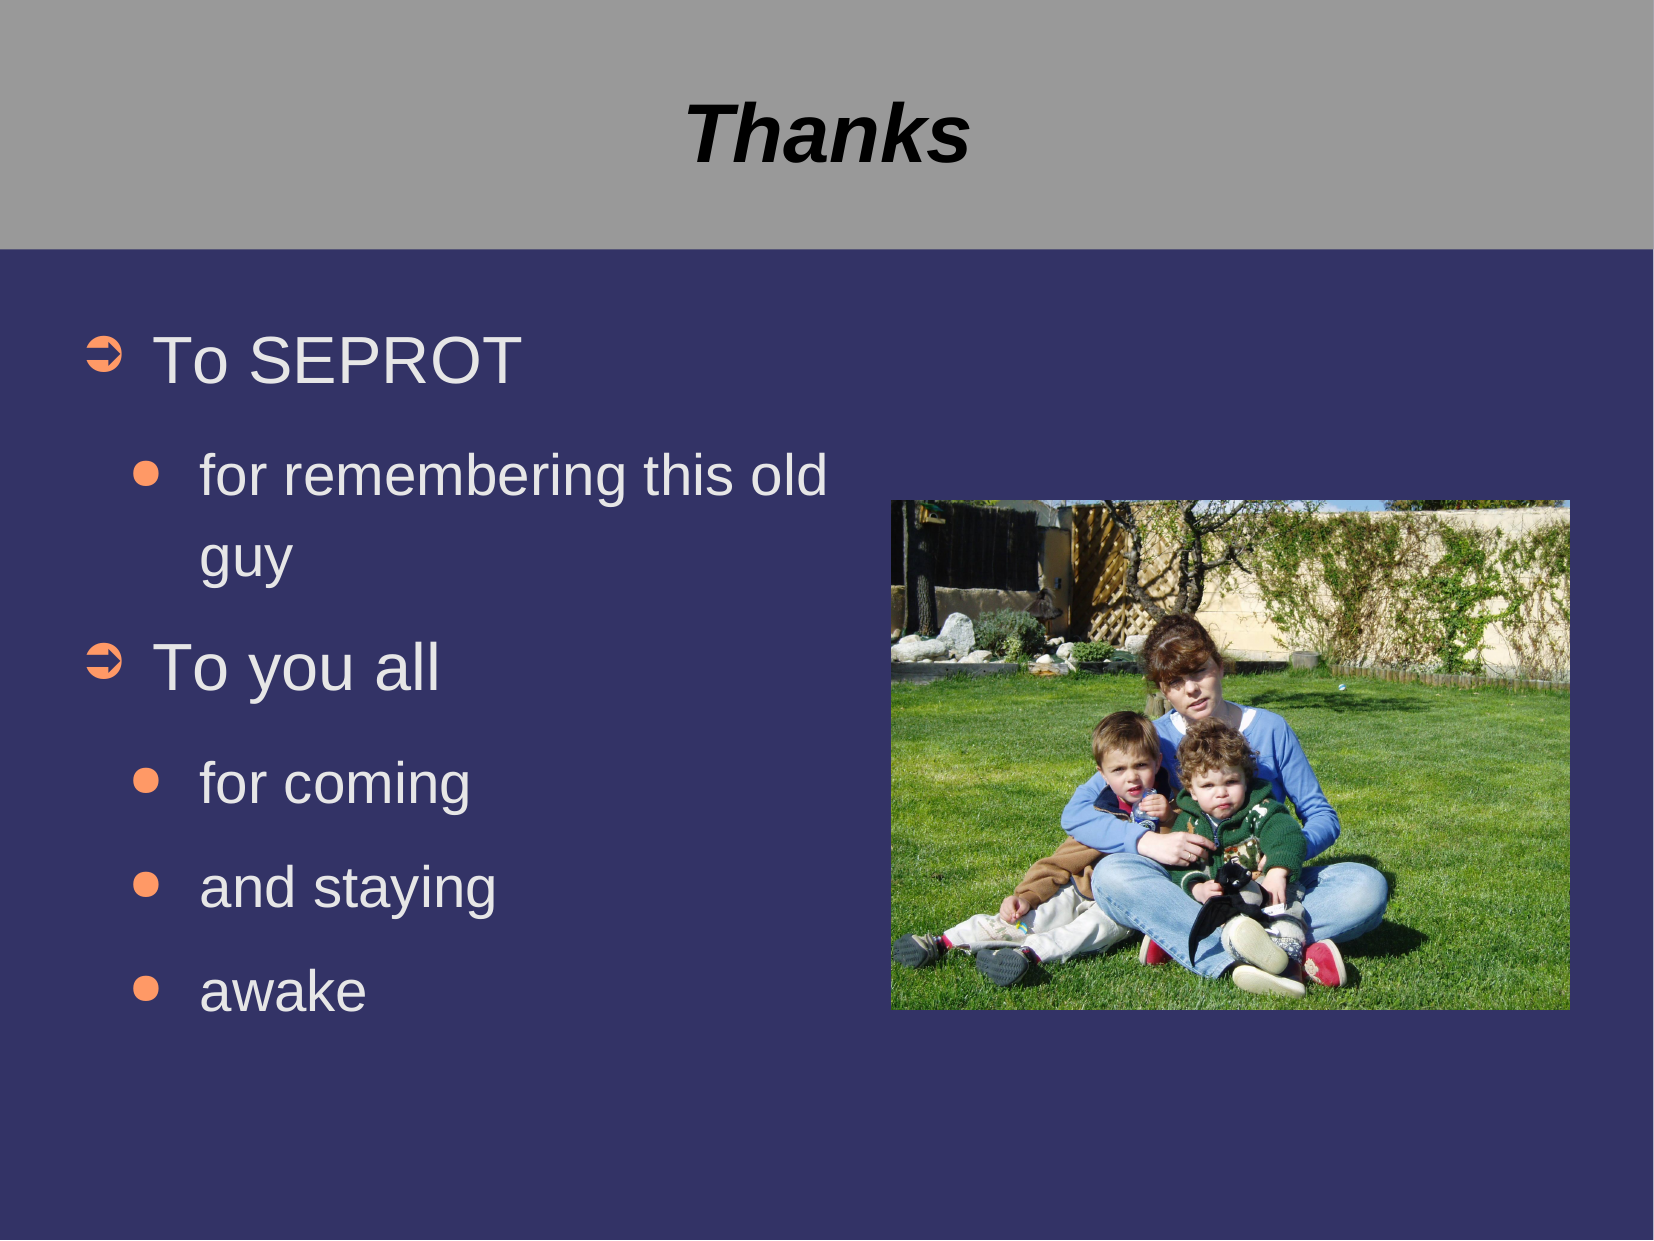

# Thanks
To SEPROT
for remembering this old guy
To you all
for coming
and staying
awake